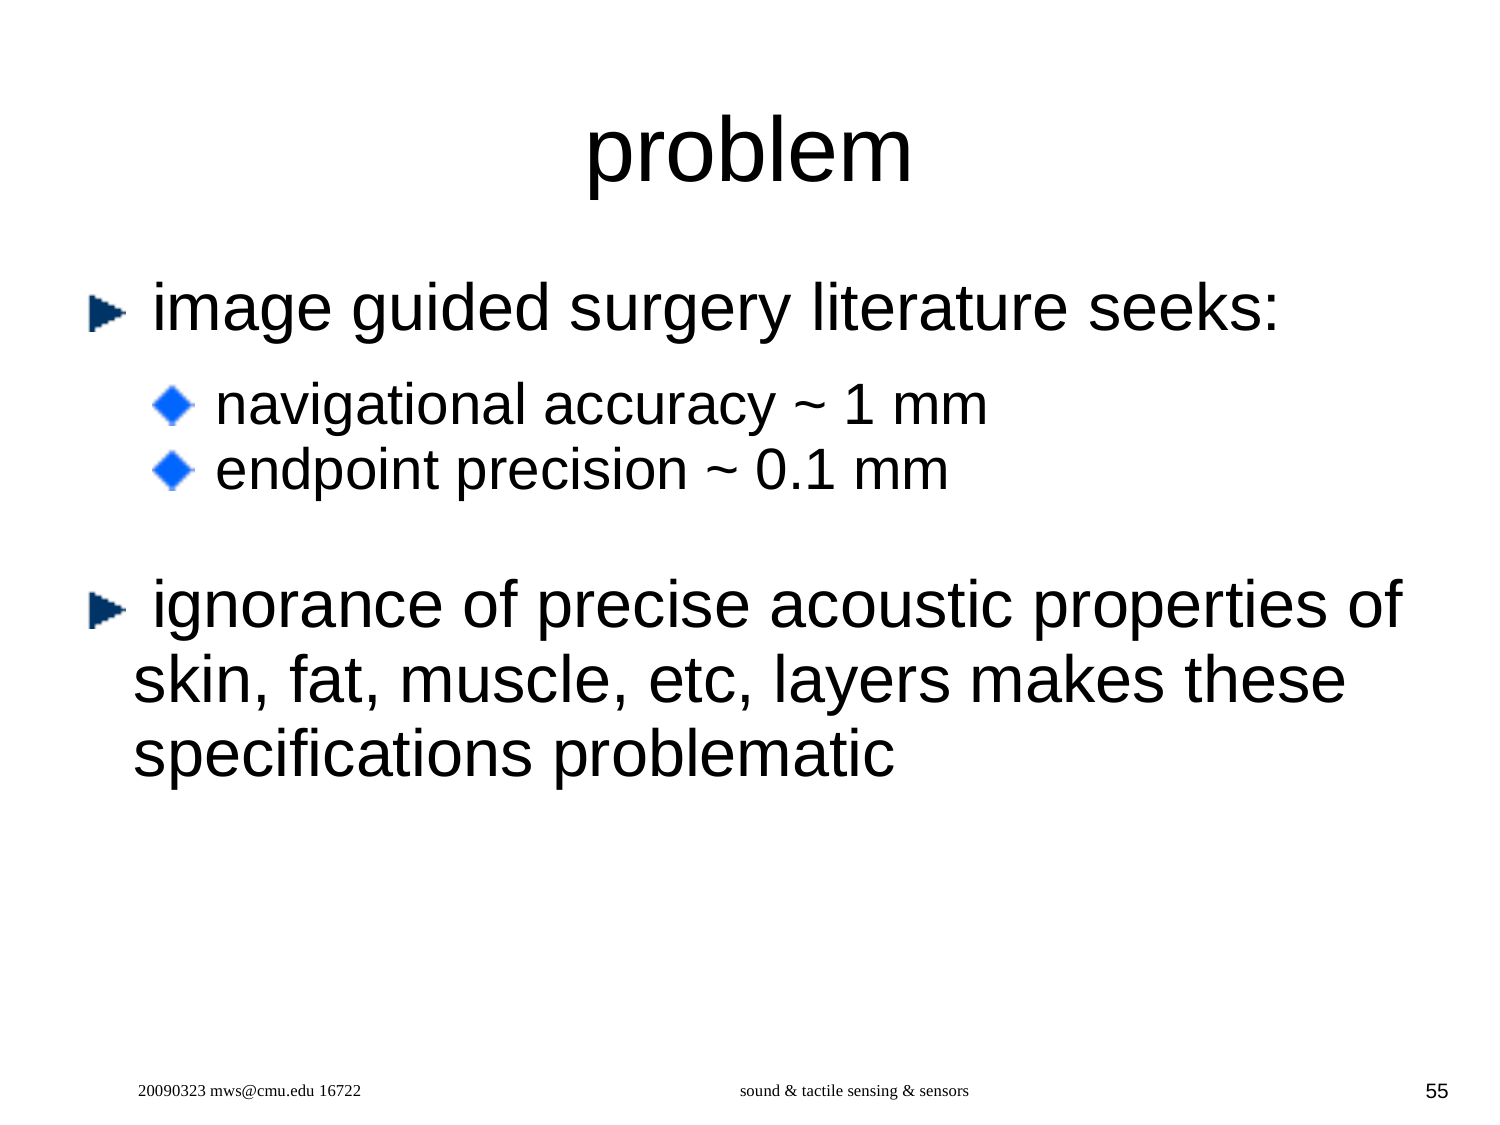

# problem
 image guided surgery literature seeks:
 navigational accuracy ~ 1 mm
 endpoint precision ~ 0.1 mm
 ignorance of precise acoustic properties of skin, fat, muscle, etc, layers makes these specifications problematic
55
20090323 mws@cmu.edu 16722
sound & tactile sensing & sensors